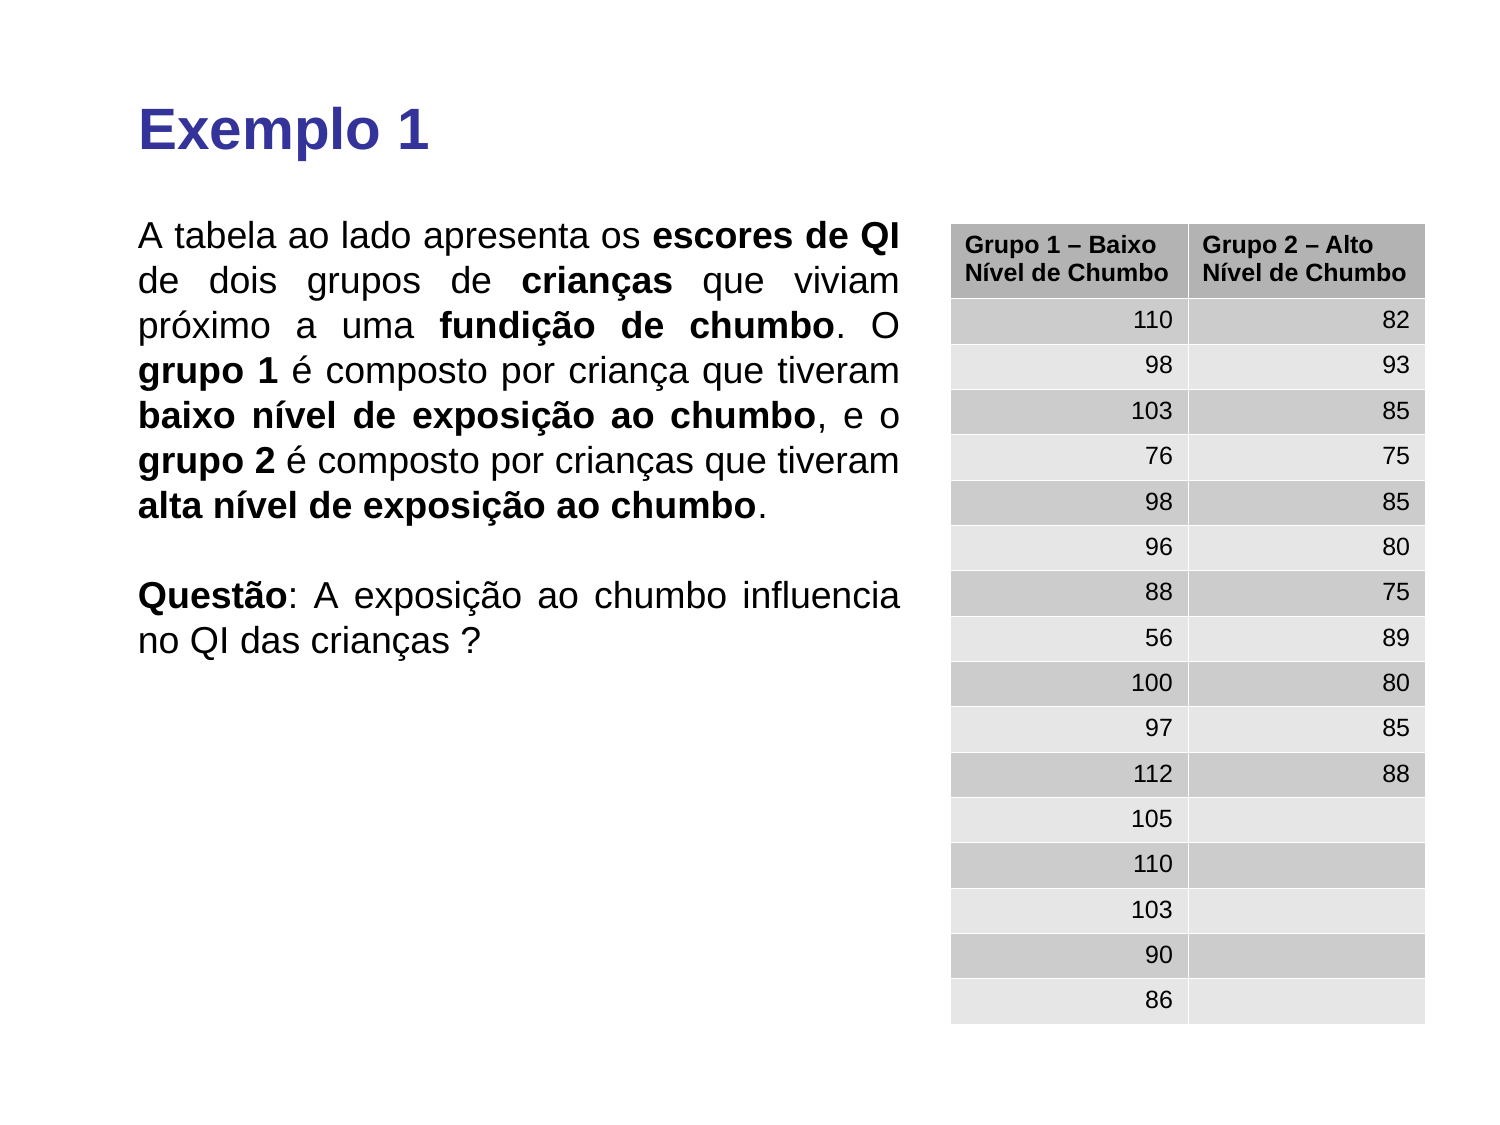

Exemplo 1
A tabela ao lado apresenta os escores de QI de dois grupos de crianças que viviam próximo a uma fundição de chumbo. O grupo 1 é composto por criança que tiveram baixo nível de exposição ao chumbo, e o grupo 2 é composto por crianças que tiveram alta nível de exposição ao chumbo.
Questão: A exposição ao chumbo influencia no QI das crianças ?
| Grupo 1 – Baixo Nível de Chumbo | Grupo 2 – Alto Nível de Chumbo |
| --- | --- |
| 110 | 82 |
| 98 | 93 |
| 103 | 85 |
| 76 | 75 |
| 98 | 85 |
| 96 | 80 |
| 88 | 75 |
| 56 | 89 |
| 100 | 80 |
| 97 | 85 |
| 112 | 88 |
| 105 | |
| 110 | |
| 103 | |
| 90 | |
| 86 | |